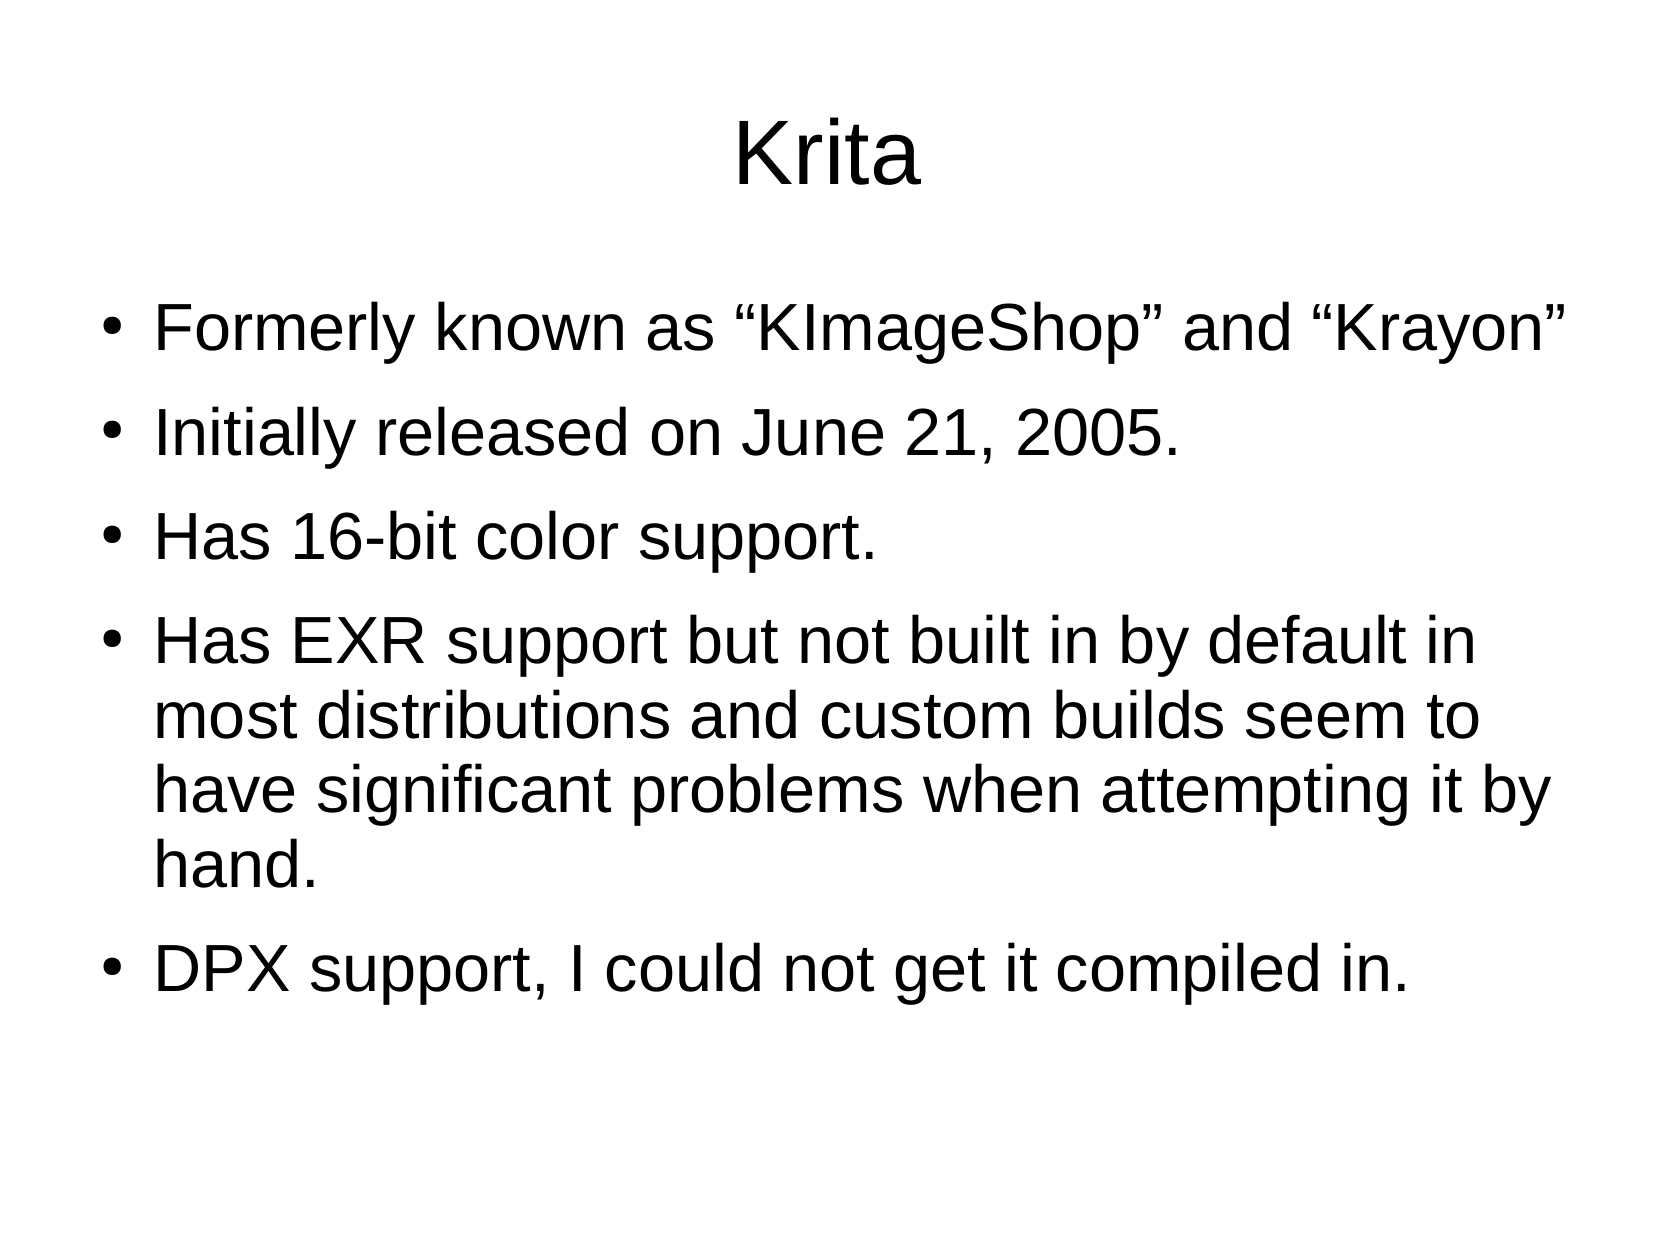

# Krita
Formerly known as “KImageShop” and “Krayon”
Initially released on June 21, 2005.
Has 16-bit color support.
Has EXR support but not built in by default in most distributions and custom builds seem to have significant problems when attempting it by hand.
DPX support, I could not get it compiled in.